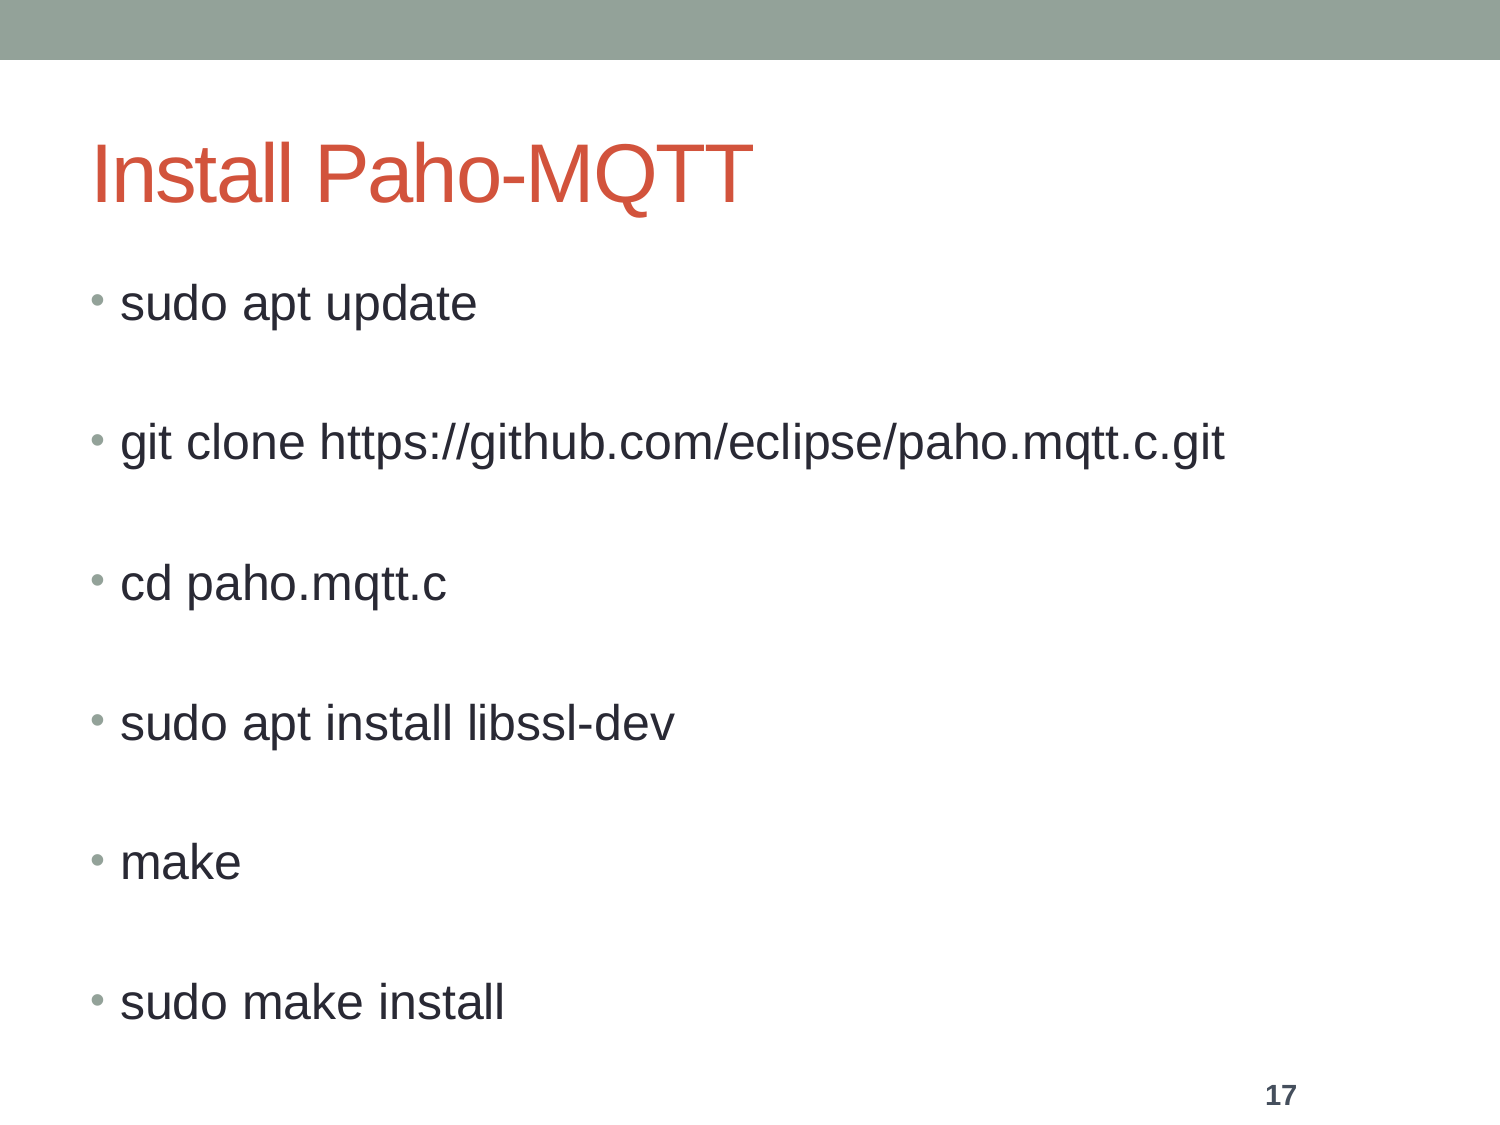

# Install Paho-MQTT
sudo apt update
git clone https://github.com/eclipse/paho.mqtt.c.git
cd paho.mqtt.c
sudo apt install libssl-dev
make
sudo make install
17